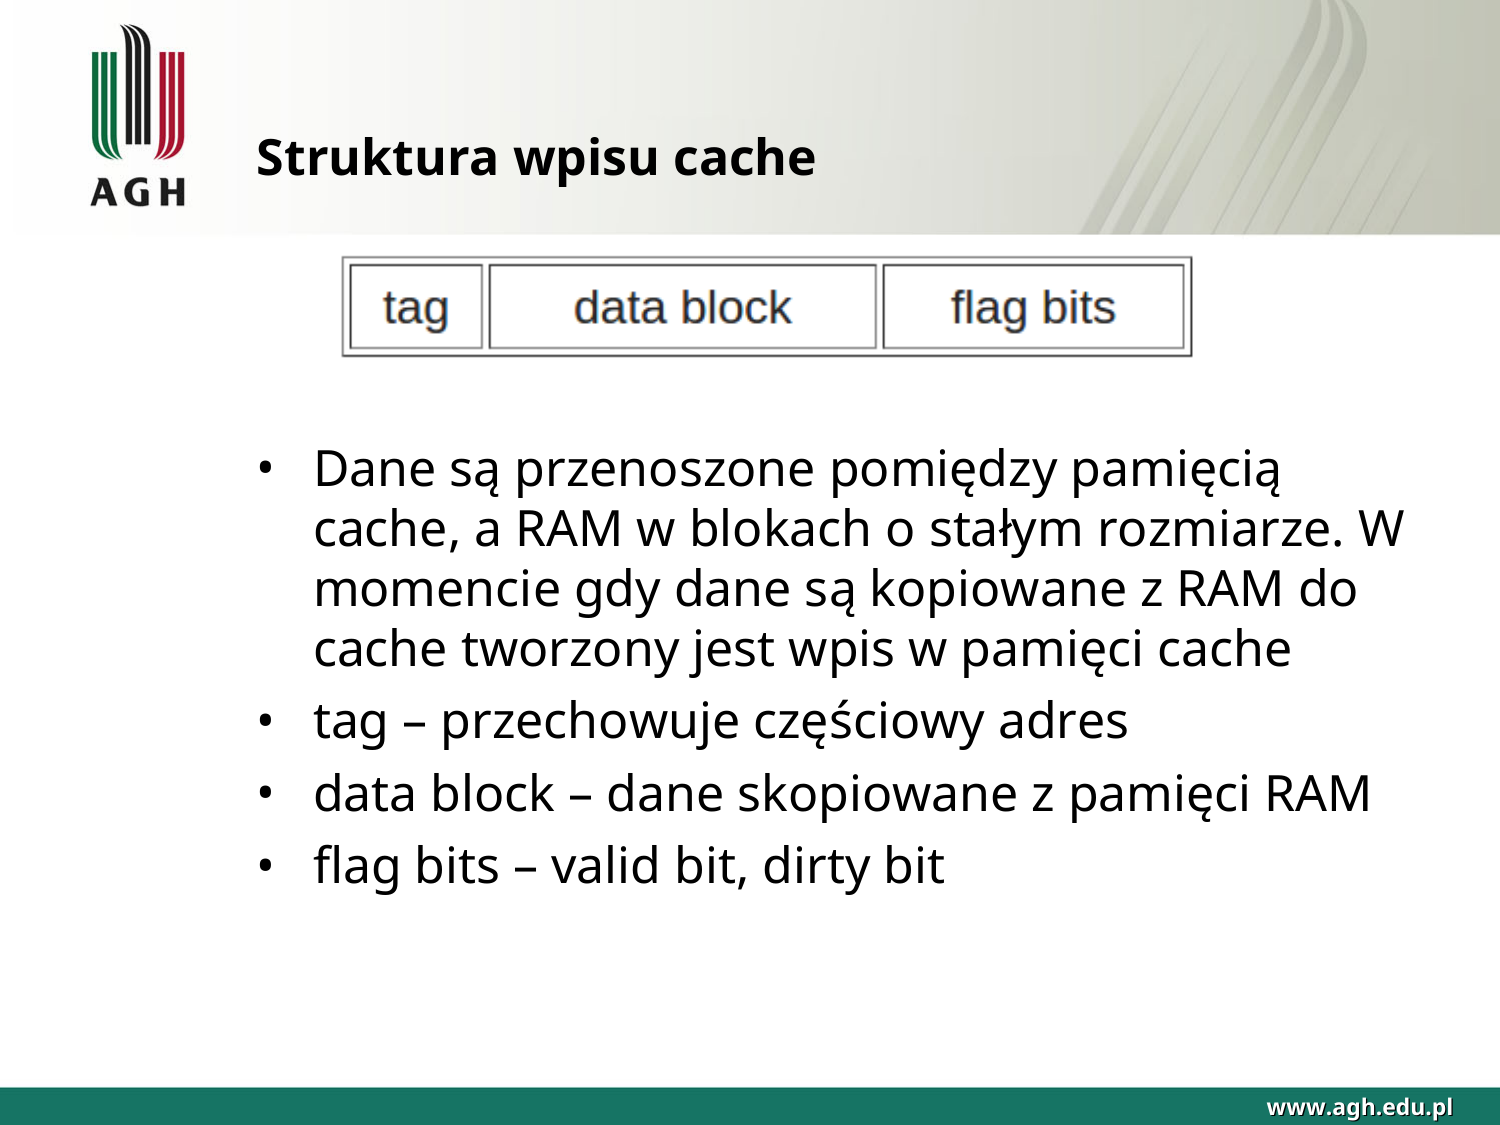

# Struktura wpisu cache
Dane są przenoszone pomiędzy pamięcią cache, a RAM w blokach o stałym rozmiarze. W momencie gdy dane są kopiowane z RAM do cache tworzony jest wpis w pamięci cache
tag – przechowuje częściowy adres
data block – dane skopiowane z pamięci RAM
flag bits – valid bit, dirty bit
www.agh.edu.pl